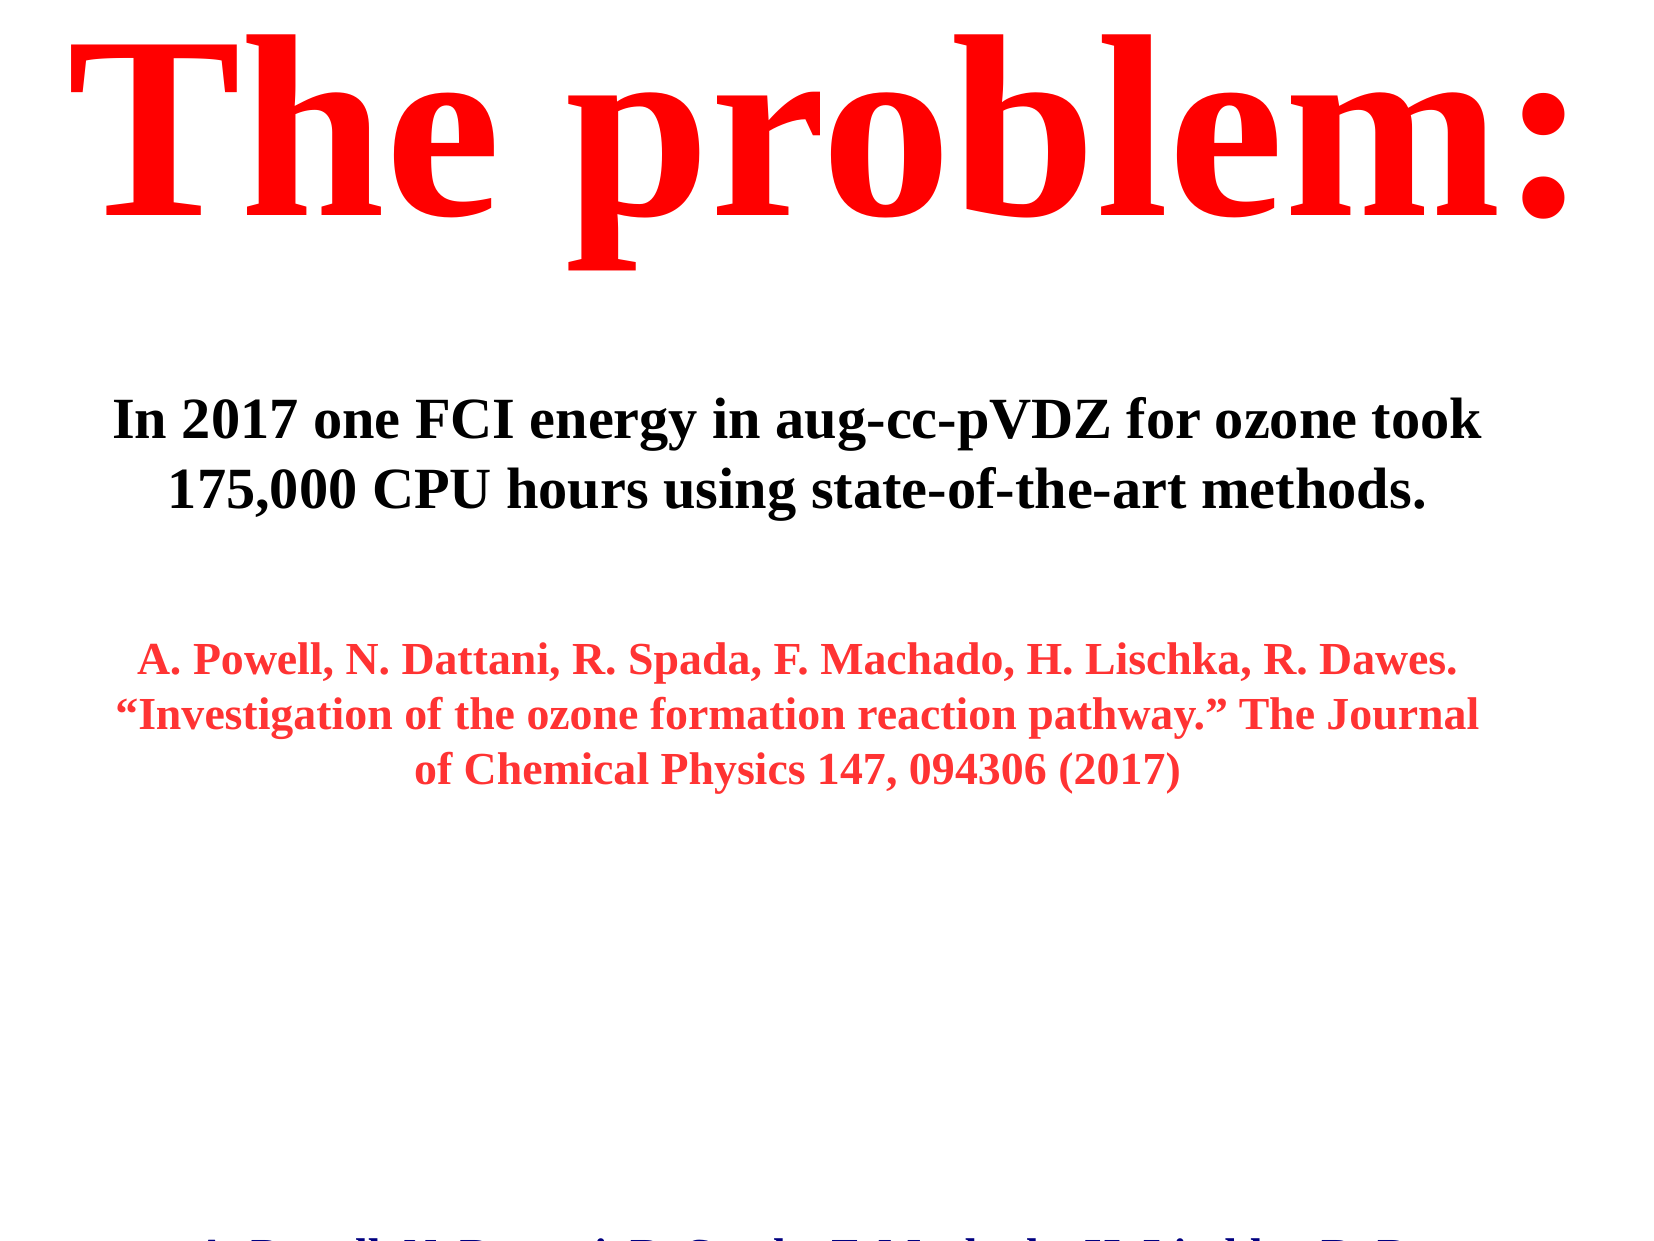

The problem:
In 2017 one FCI energy in aug-cc-pVDZ for ozone took 175,000 CPU hours using state-of-the-art methods.
A. Powell, N. Dattani, R. Spada, F. Machado, H. Lischka, R. Dawes.
“Investigation of the ozone formation reaction pathway.” The Journal of Chemical Physics 147, 094306 (2017)
# A. Powell, N. Dattani, R. Spada, F. Machado, H. Lischka, R. Dawes. "Investigation of the ozone formation reaction pathway."The Journal of Chemical Physics 147, 094306 (2017)